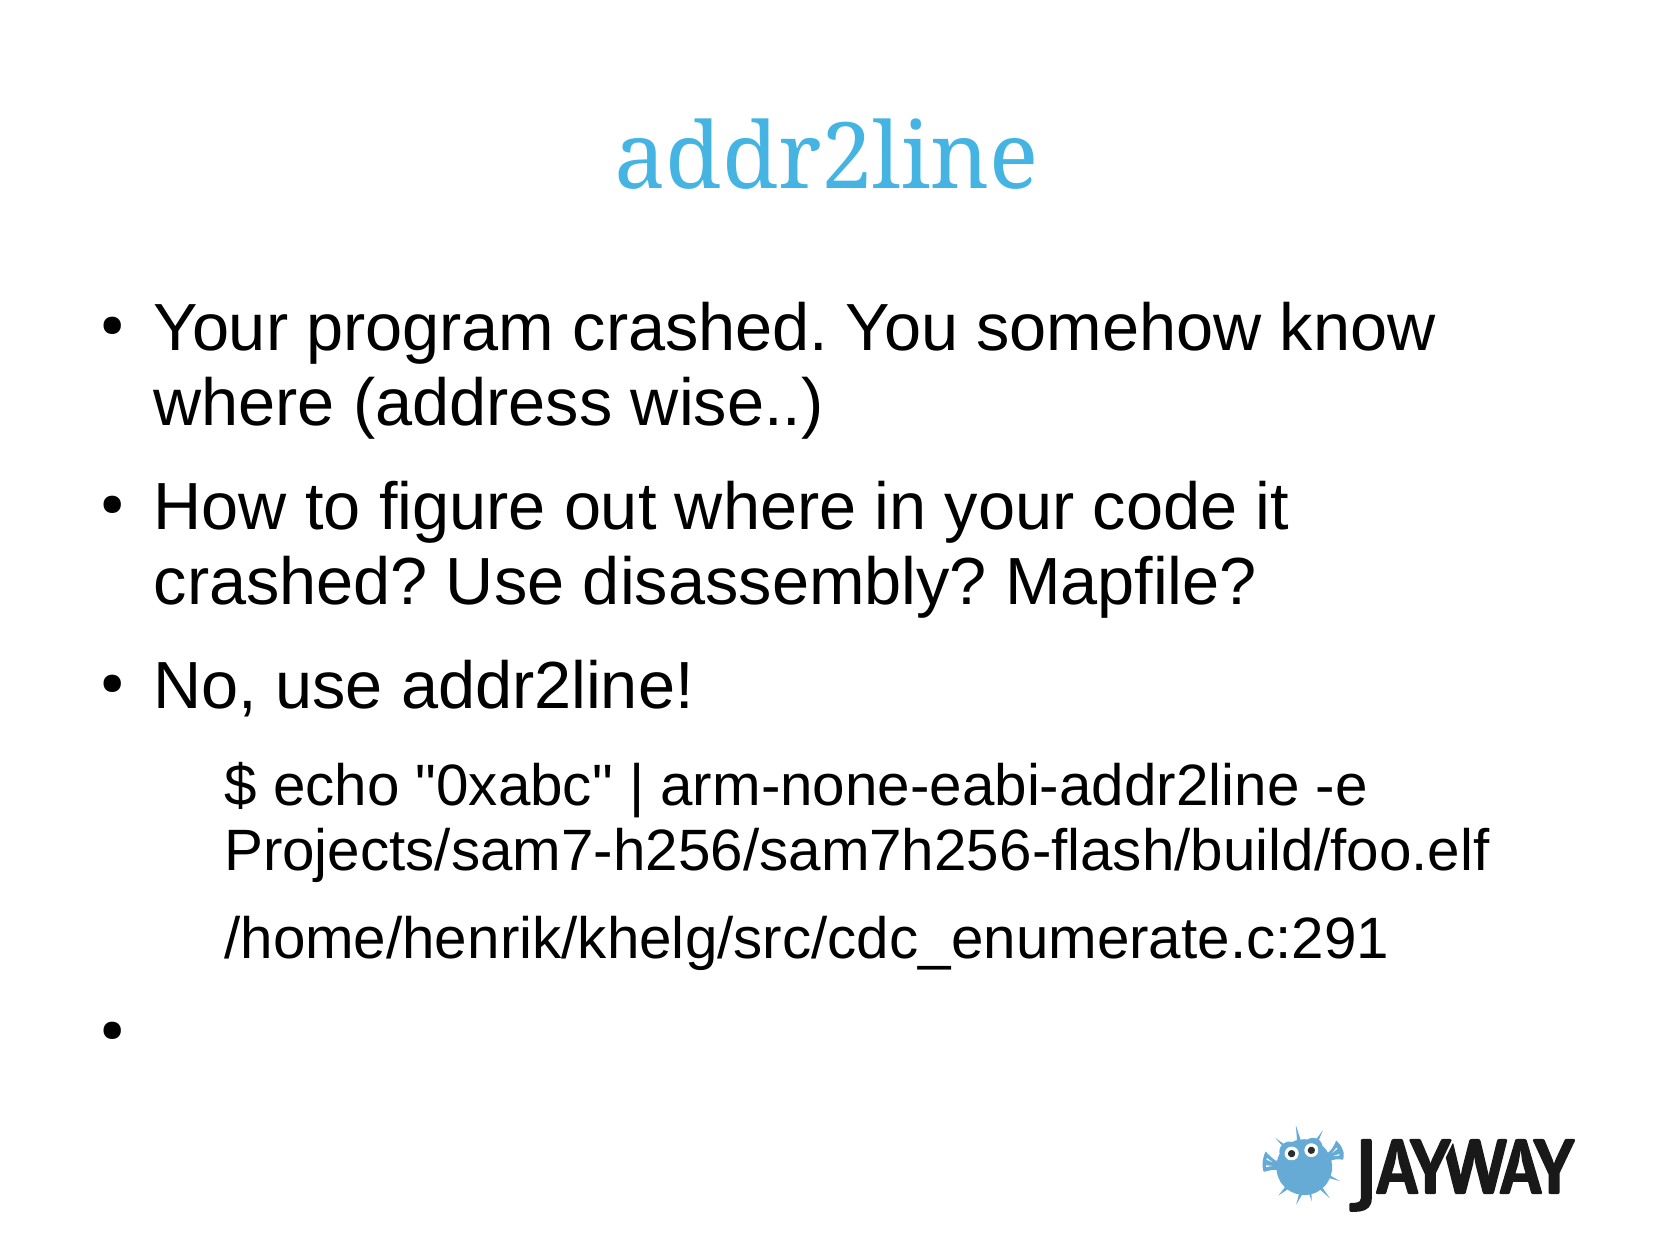

# addr2line
Your program crashed. You somehow know where (address wise..)
How to figure out where in your code it crashed? Use disassembly? Mapfile?
No, use addr2line!
$ echo "0xabc" | arm-none-eabi-addr2line -e Projects/sam7-h256/sam7h256-flash/build/foo.elf
/home/henrik/khelg/src/cdc_enumerate.c:291